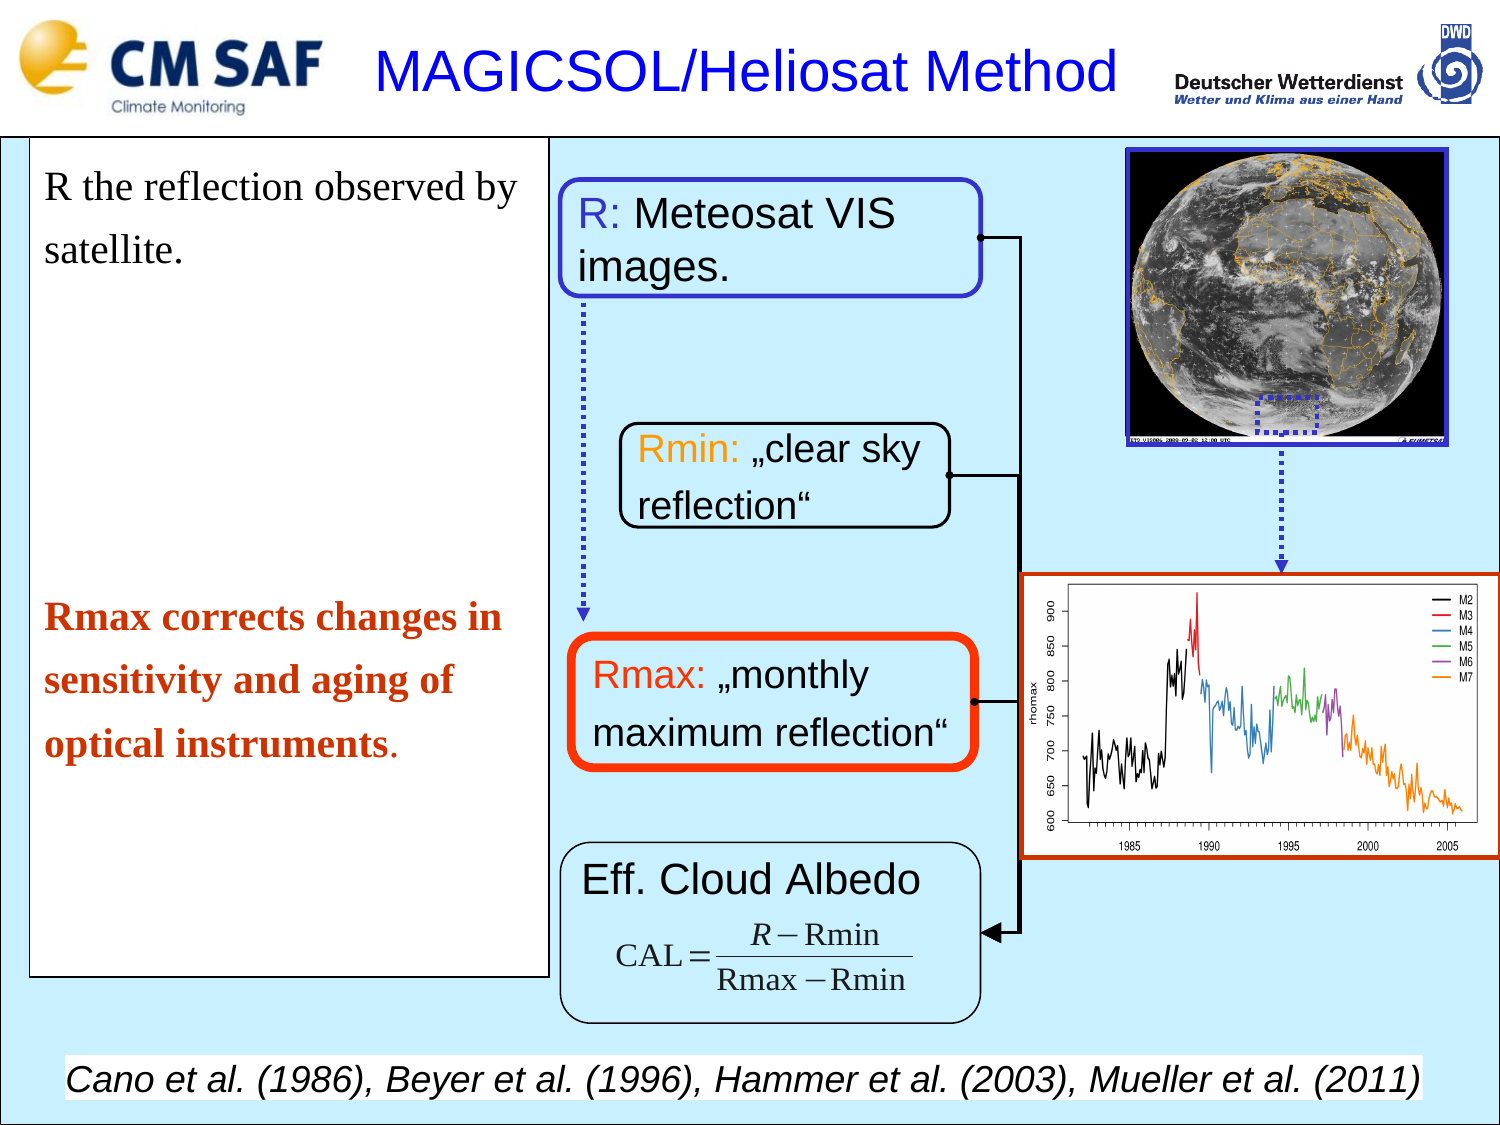

MAGICSOL/Heliosat Method
# R the reflection observed by satellite.
Rmax corrects changes in sensitivity and aging of optical instruments.
R: Meteosat VIS images.
Rmin: „clear sky
reflection“
Rmax: „monthly
maximum reflection“
Eff. Cloud Albedo
Cano et al. (1986), Beyer et al. (1996), Hammer et al. (2003), Mueller et al. (2011)